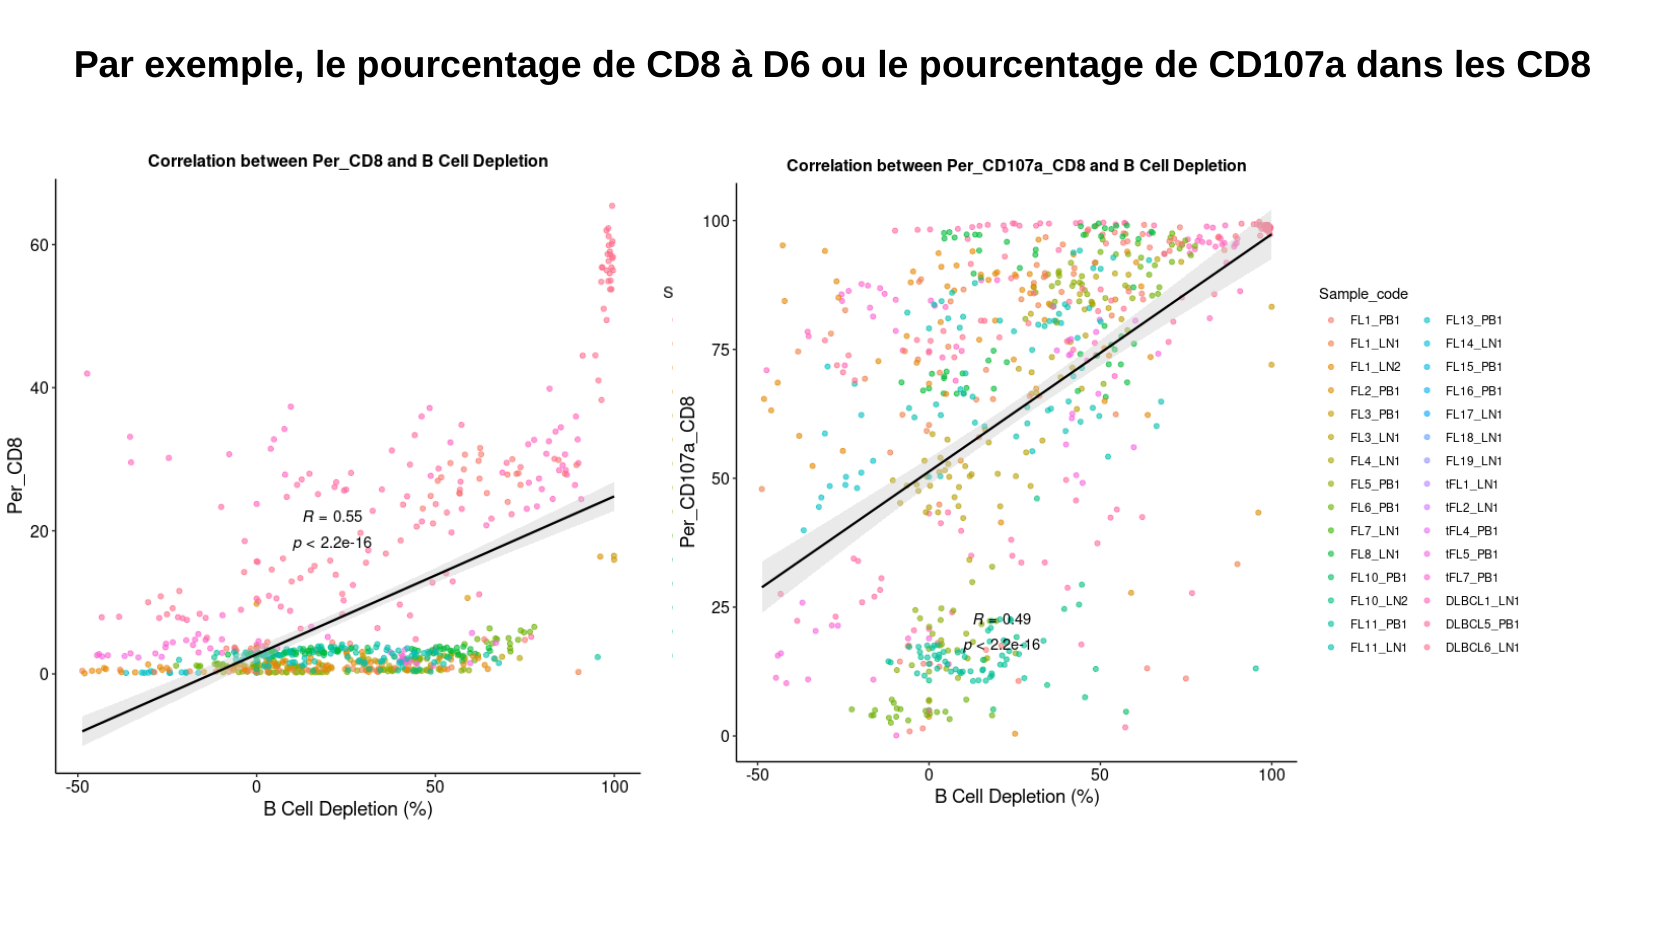

Par exemple, le pourcentage de CD8 à D6 ou le pourcentage de CD107a dans les CD8